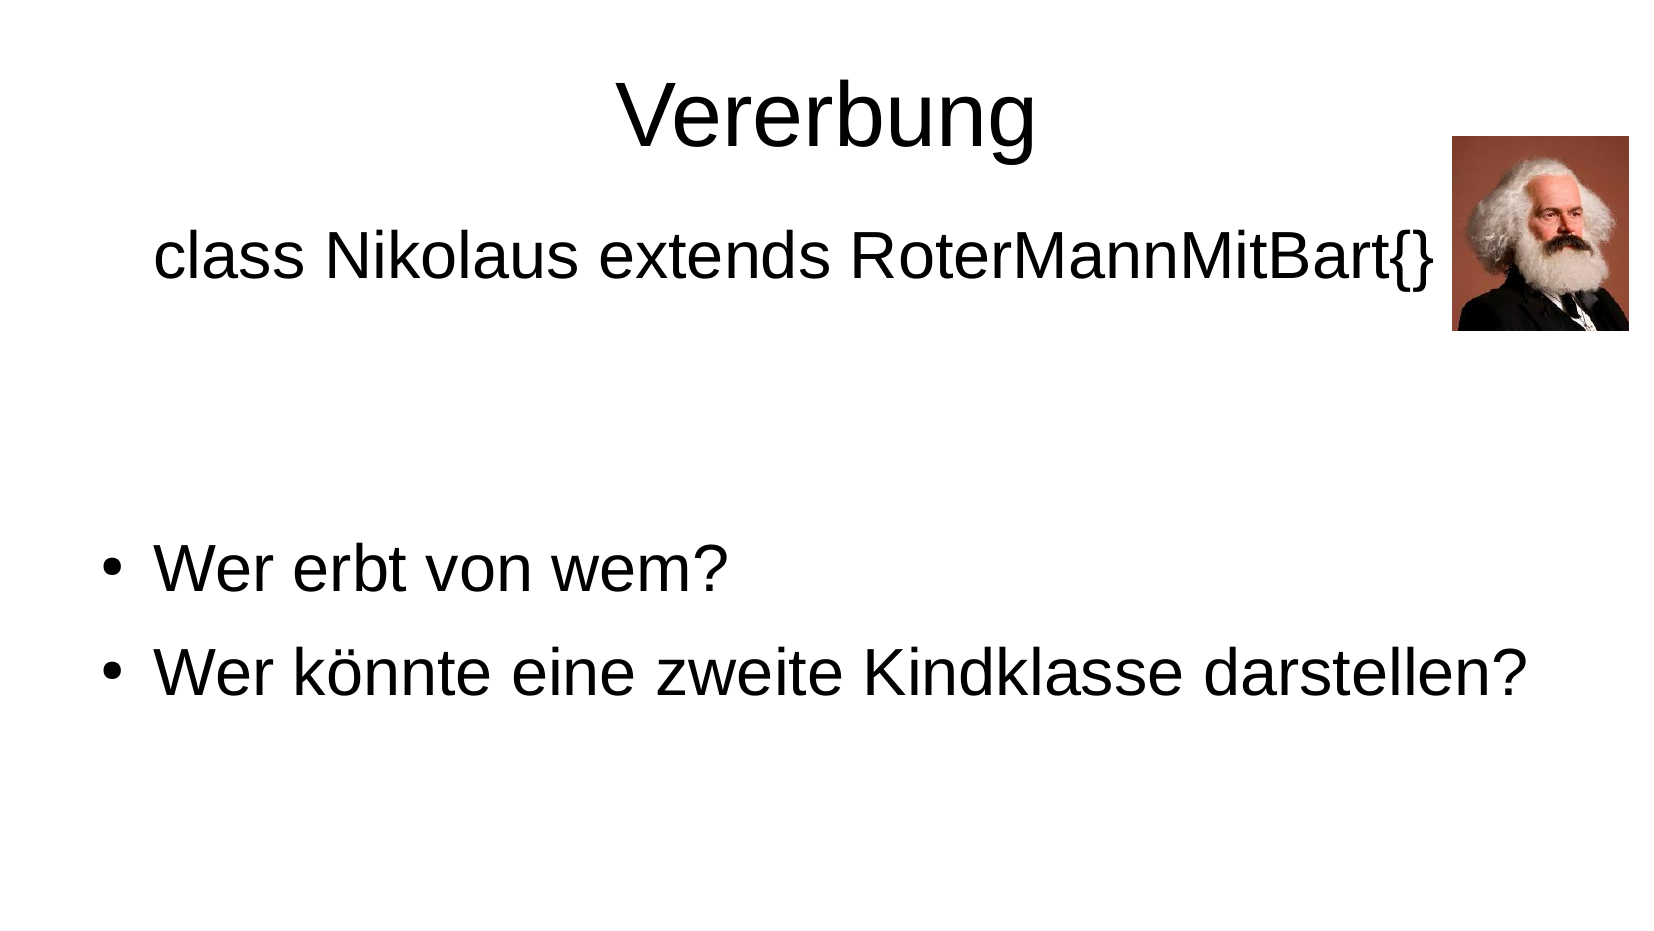

# Vererbung
class Nikolaus extends RoterMannMitBart{}
Wer erbt von wem?
Wer könnte eine zweite Kindklasse darstellen?